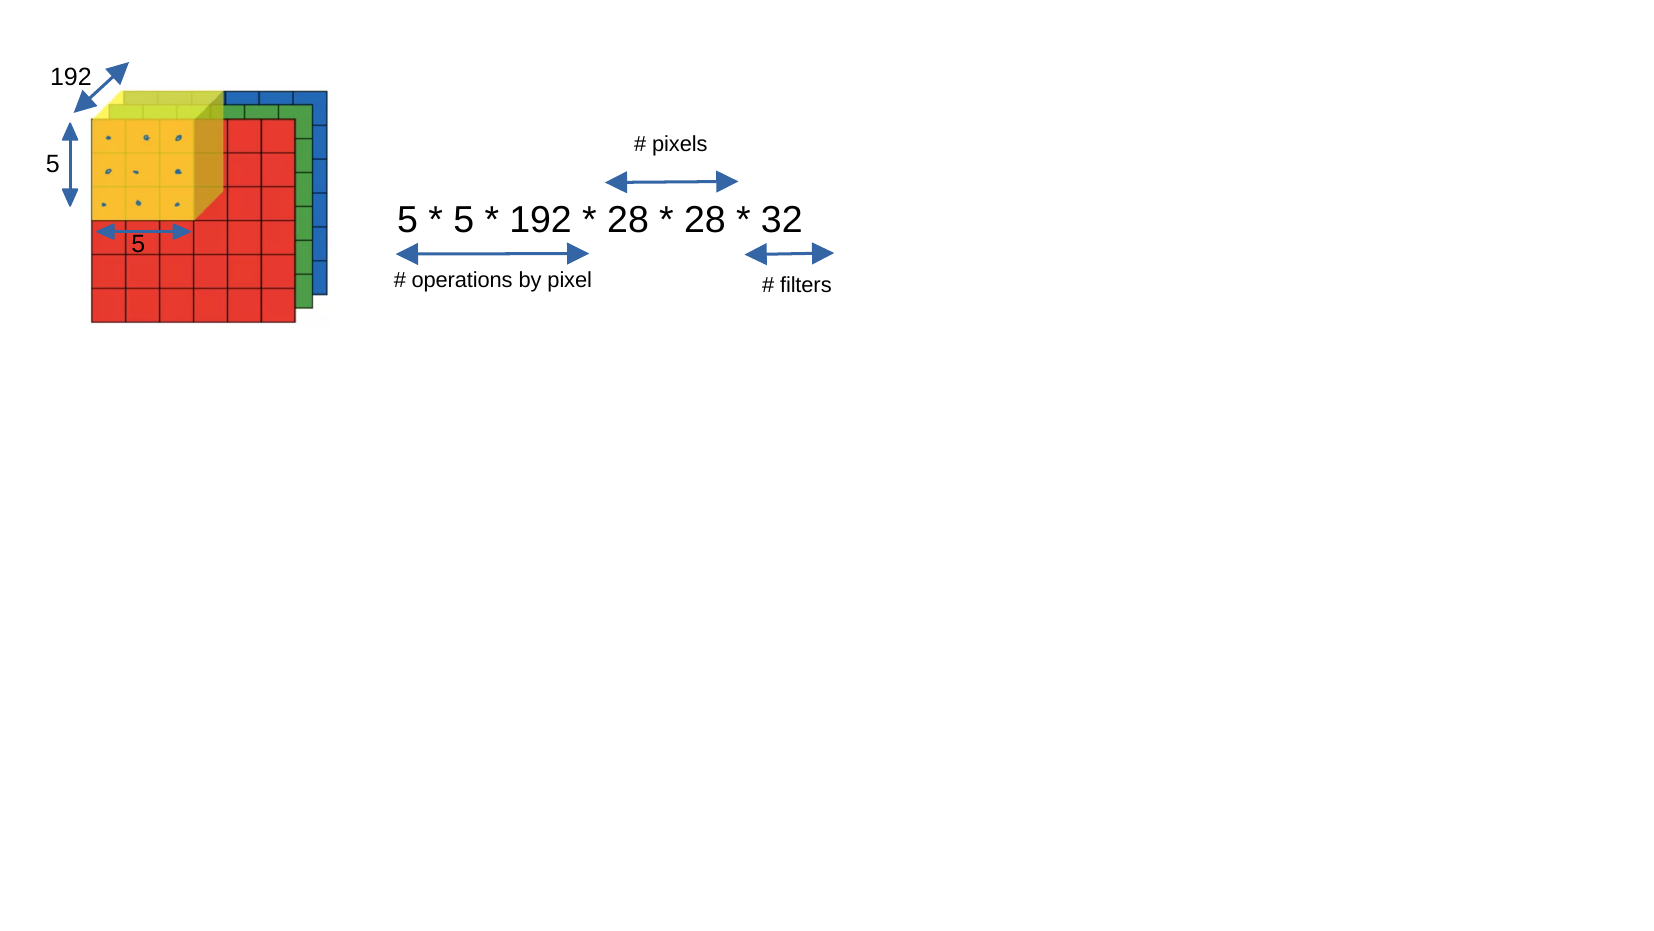

192
# pixels
5
5 * 5 * 192 * 28 * 28 * 32
5
# operations by pixel
# filters